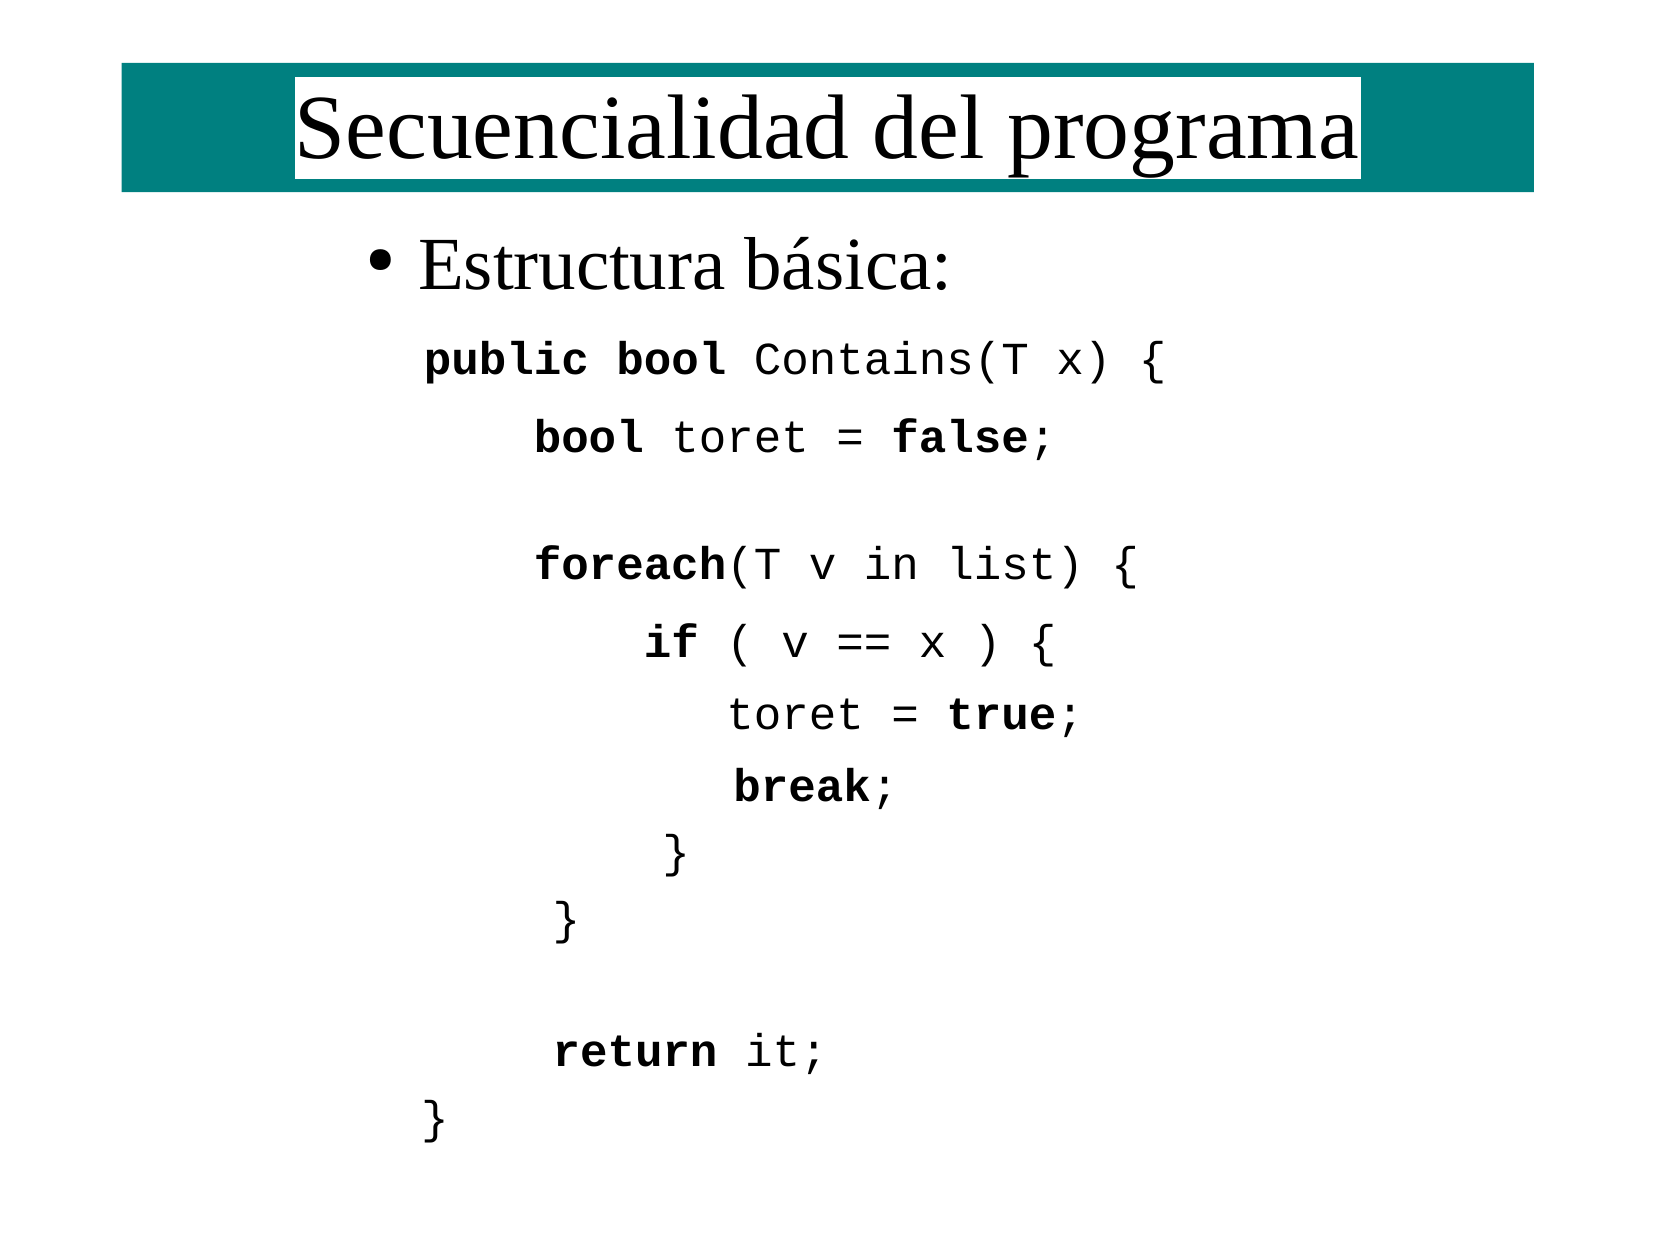

# Secuencialidad del programa
Estructura básica:
public bool Contains(T x) {
 bool toret = false;
 foreach(T v in list) {
 if ( v == x ) {
 toret = true;
 break;
 }
 }
 return it;
 }